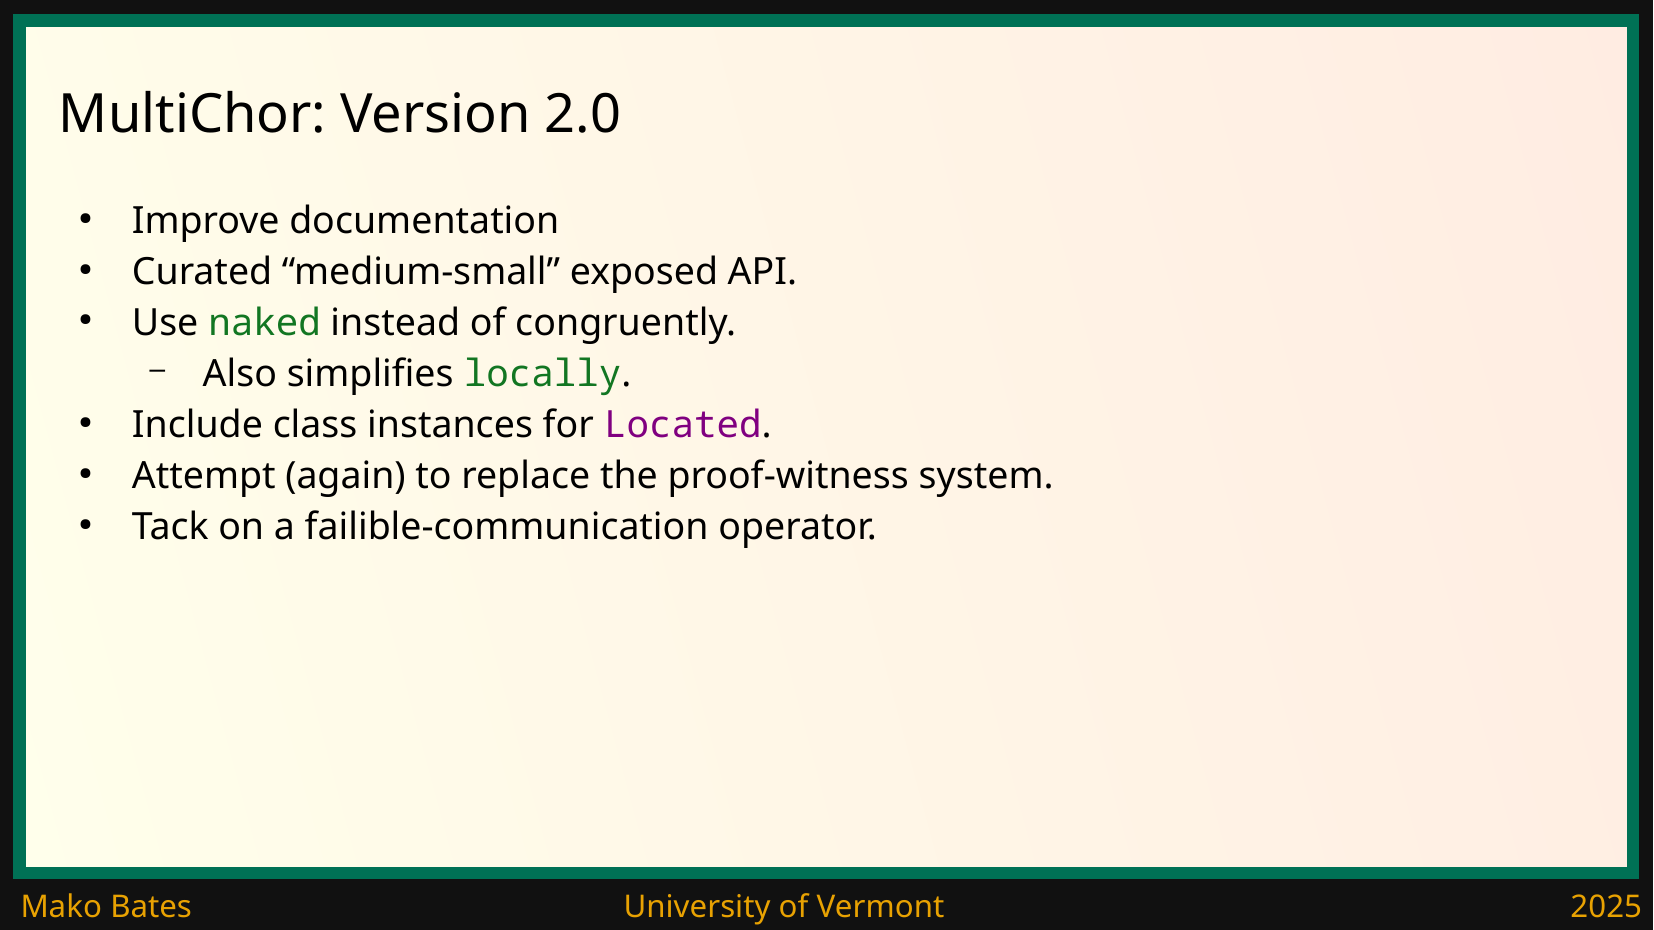

# MultiChor: Version 2.0
Improve documentation
Curated “medium-small” exposed API.
Use naked instead of congruently.
Also simplifies locally.
Include class instances for Located.
Attempt (again) to replace the proof-witness system.
Tack on a failible-communication operator.